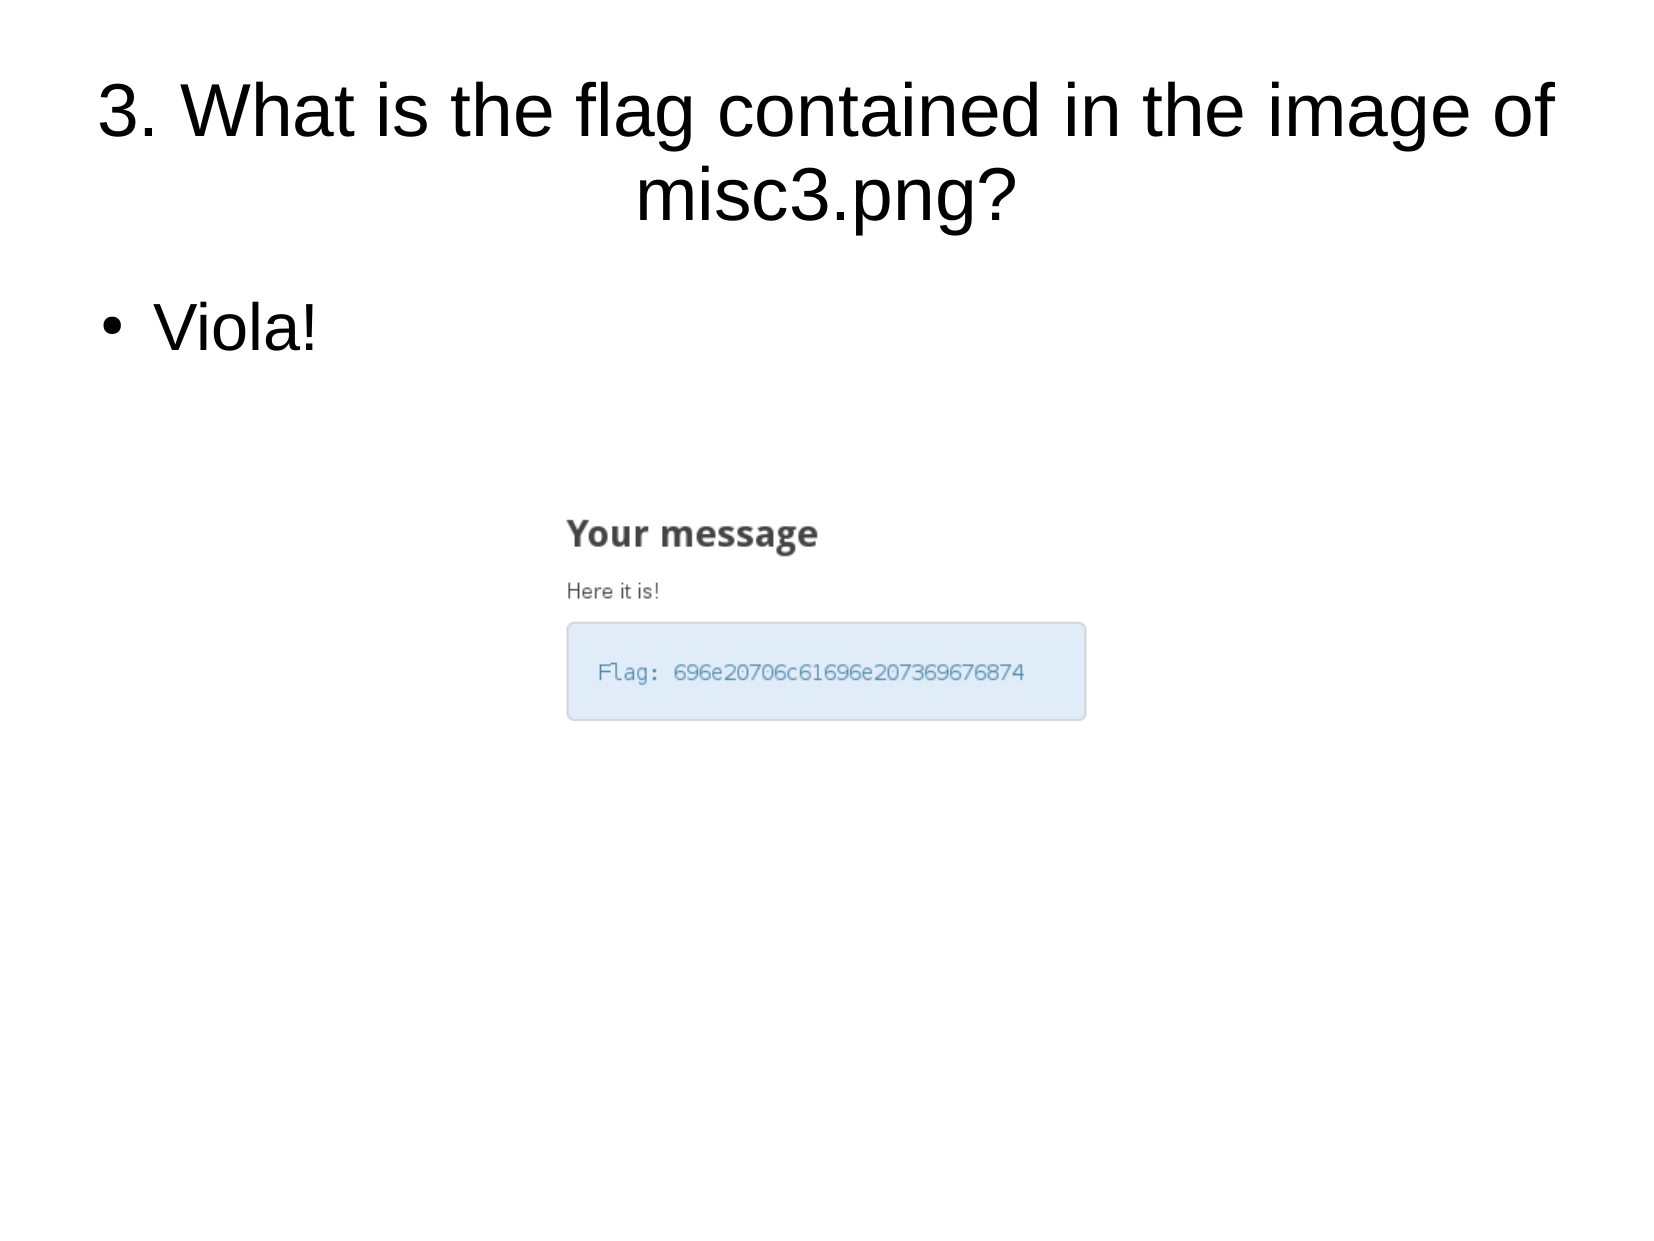

# 3. What is the flag contained in the image of misc3.png?
Viola!